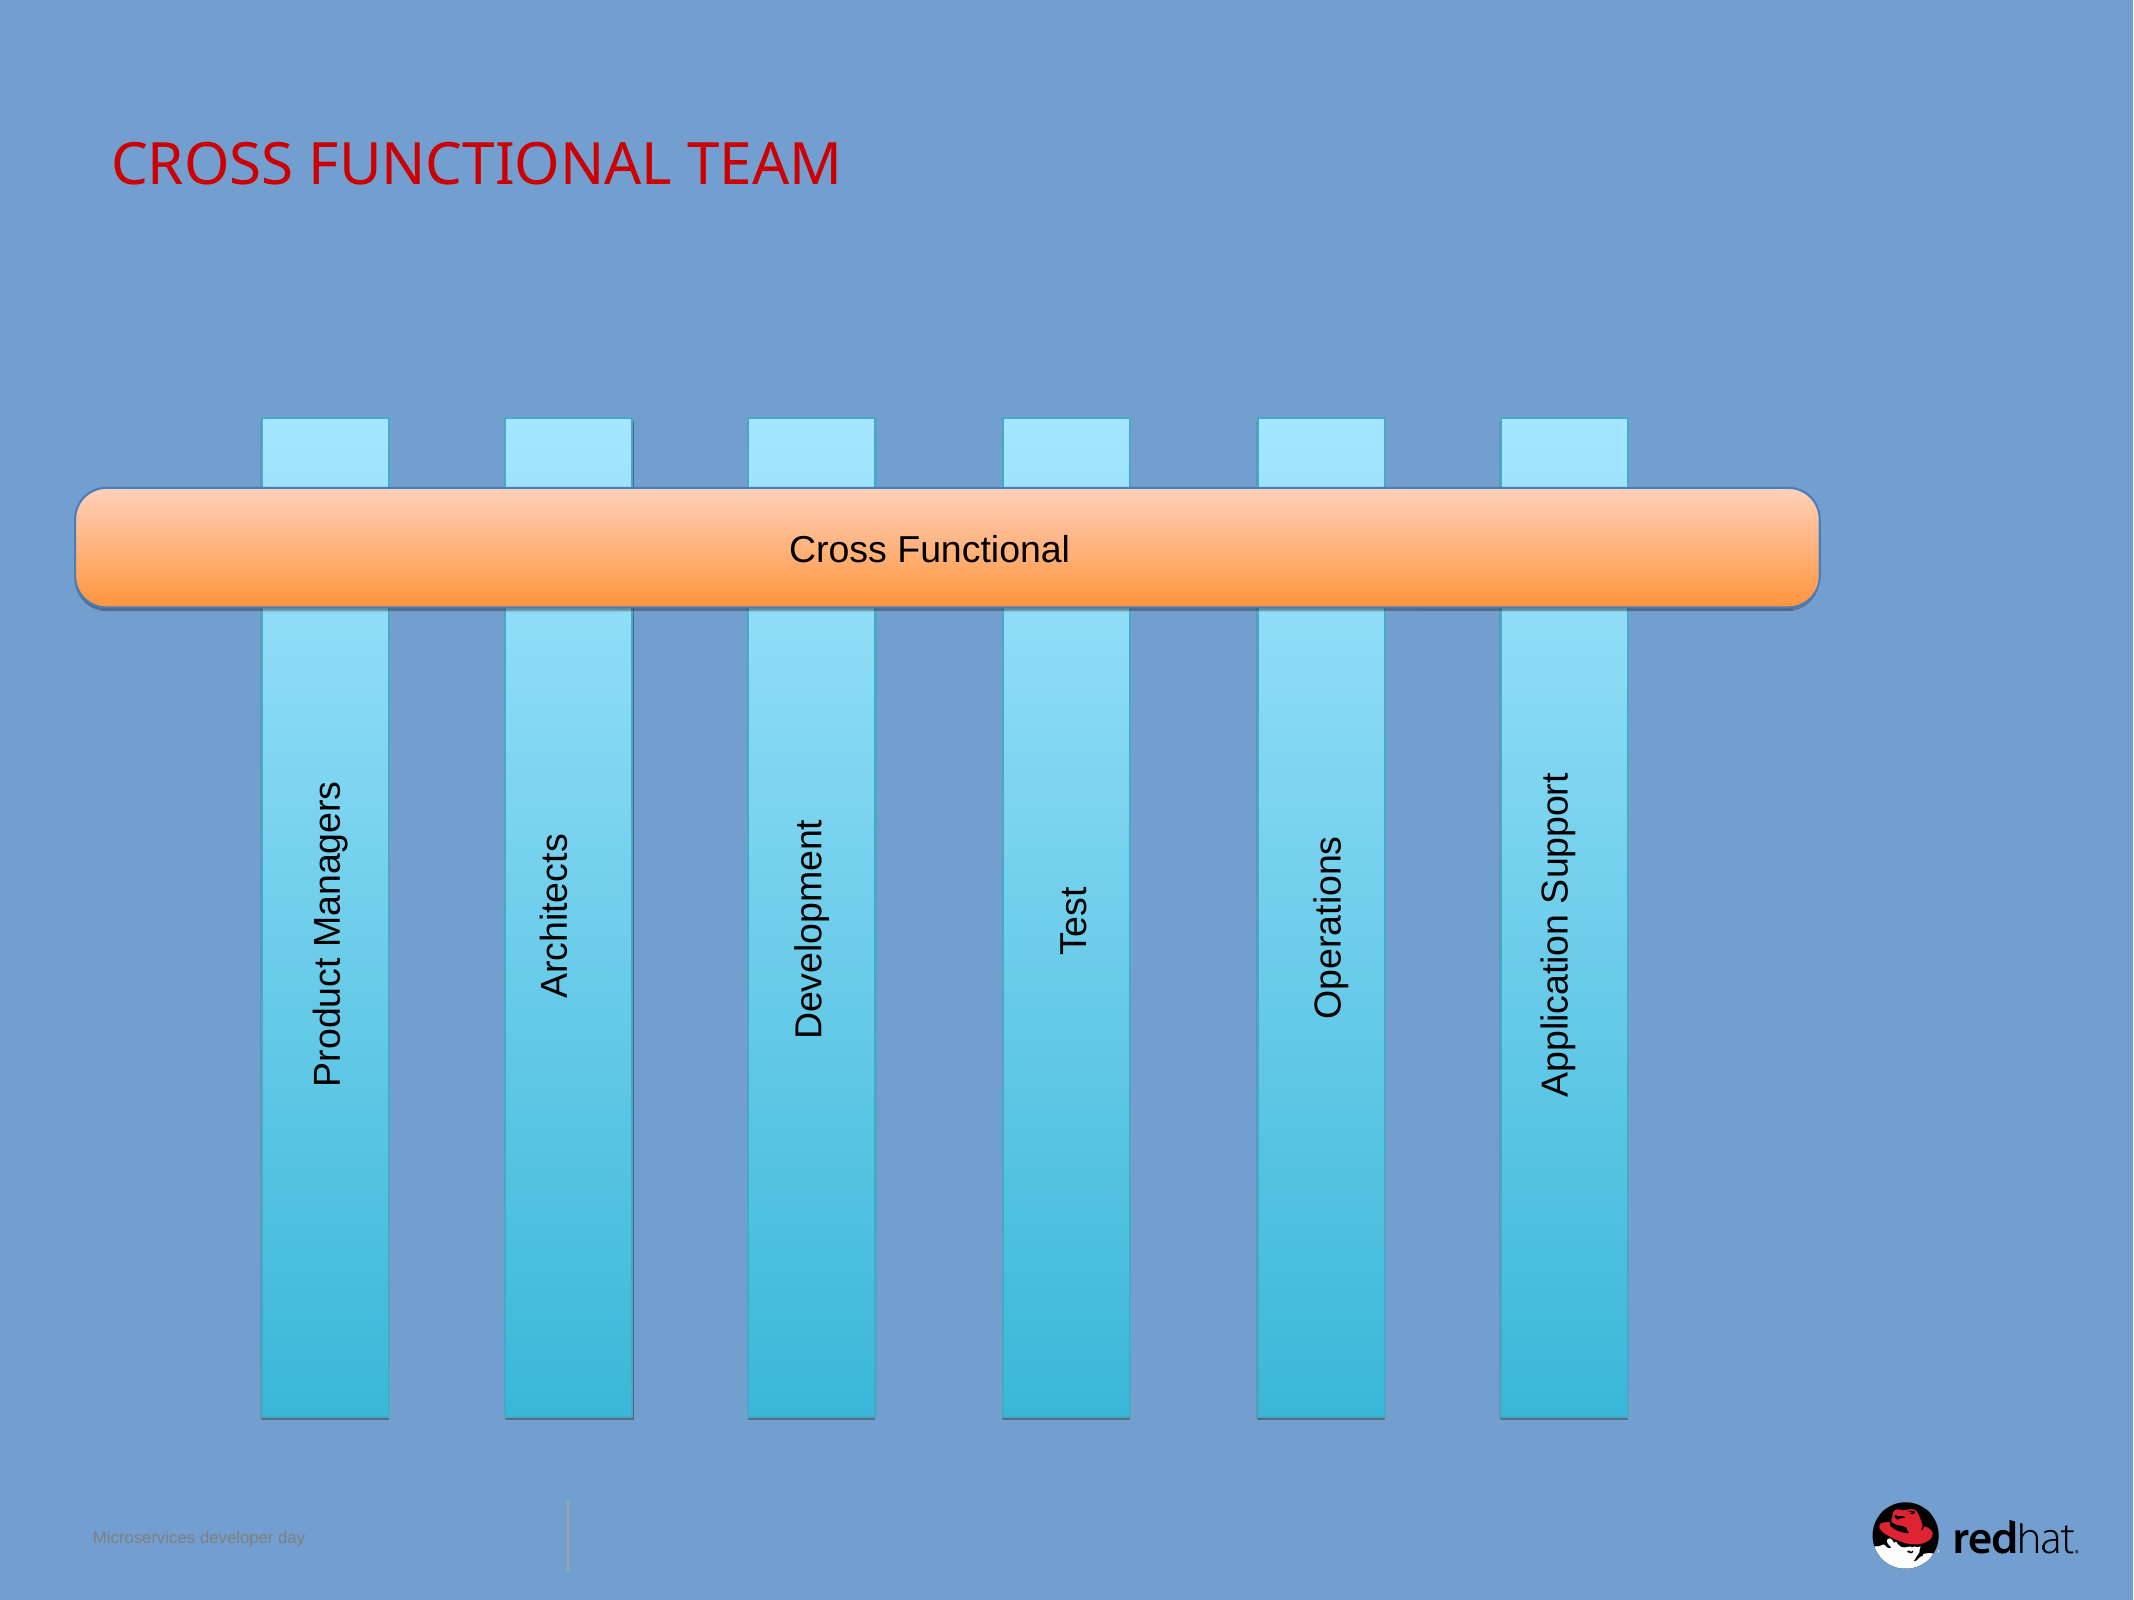

# CROSS FUNCTIONAL TEAM
Cross Functional
Architects
Test
Operations
Development
Product Managers
Application Support